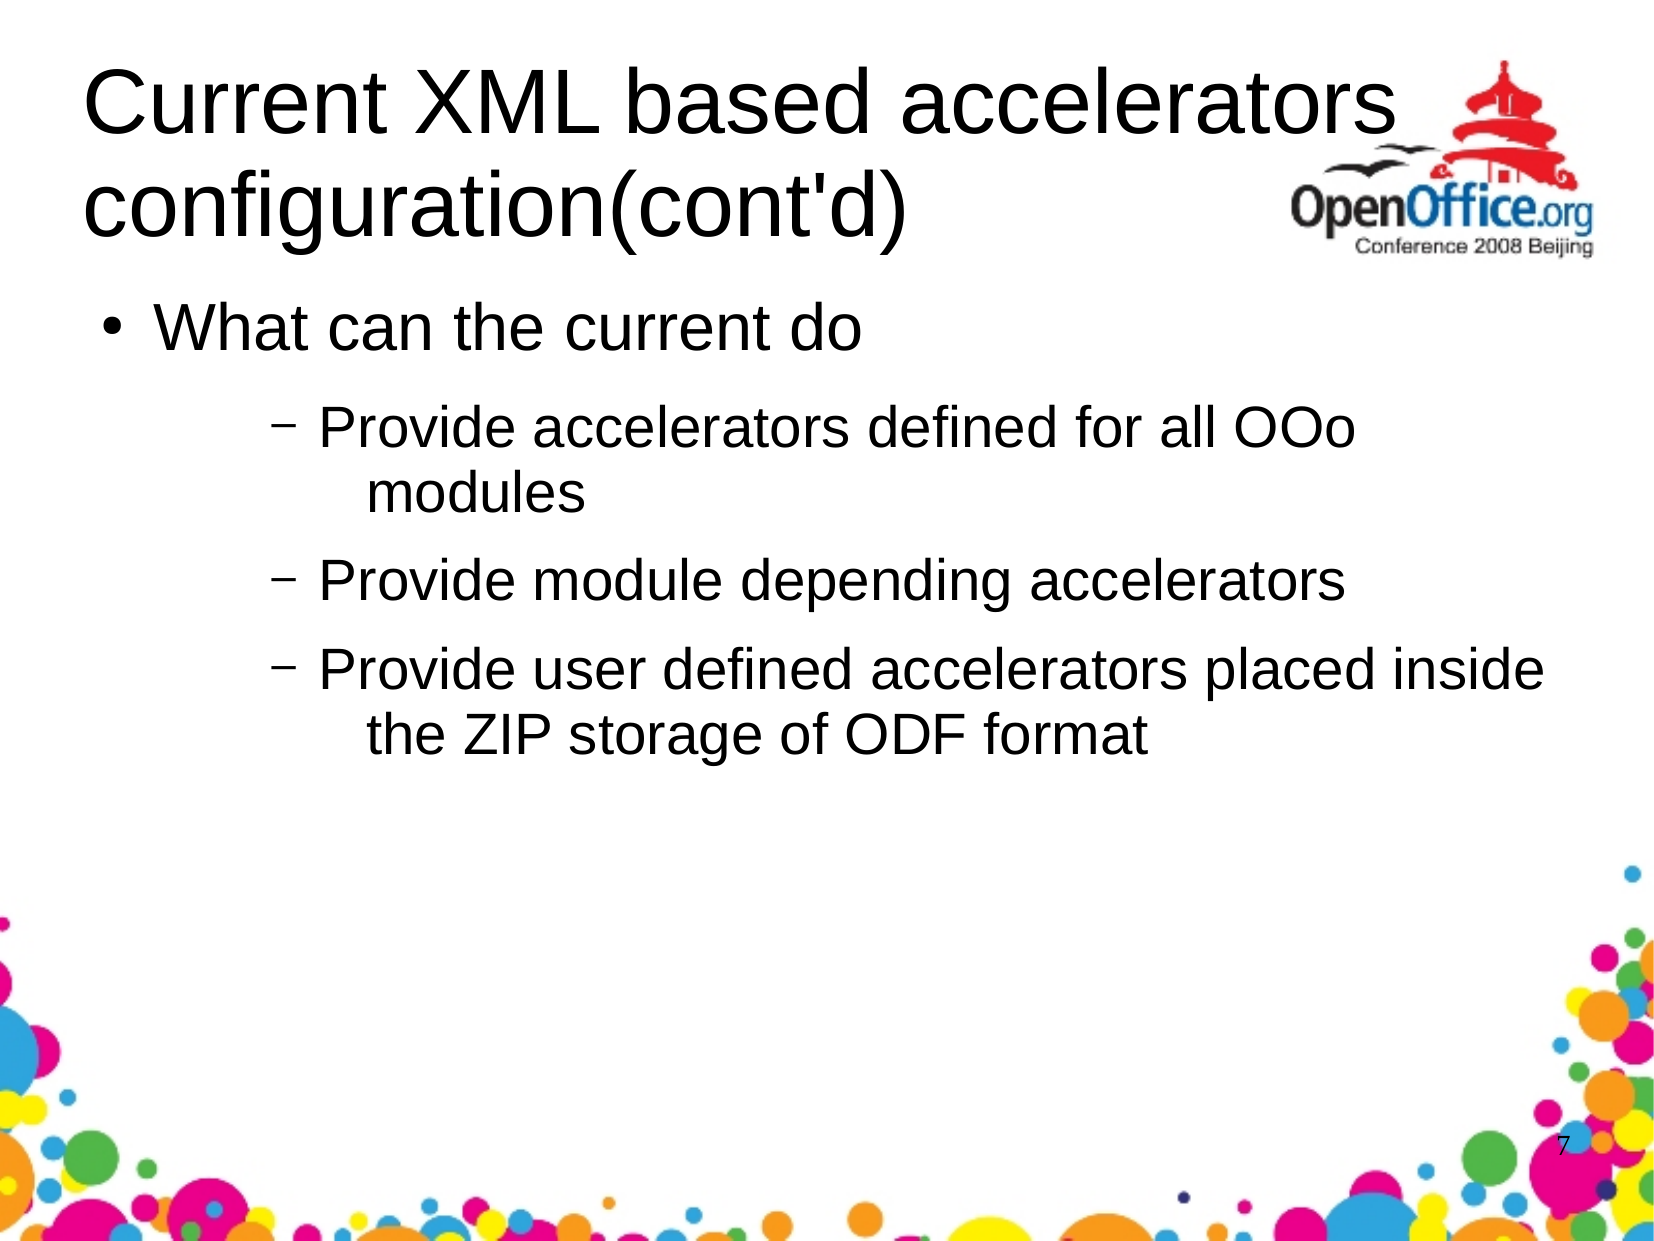

# Current XML based accelerators configuration(cont'd)
What can the current do
Provide accelerators defined for all OOo modules
Provide module depending accelerators
Provide user defined accelerators placed inside the ZIP storage of ODF format
7